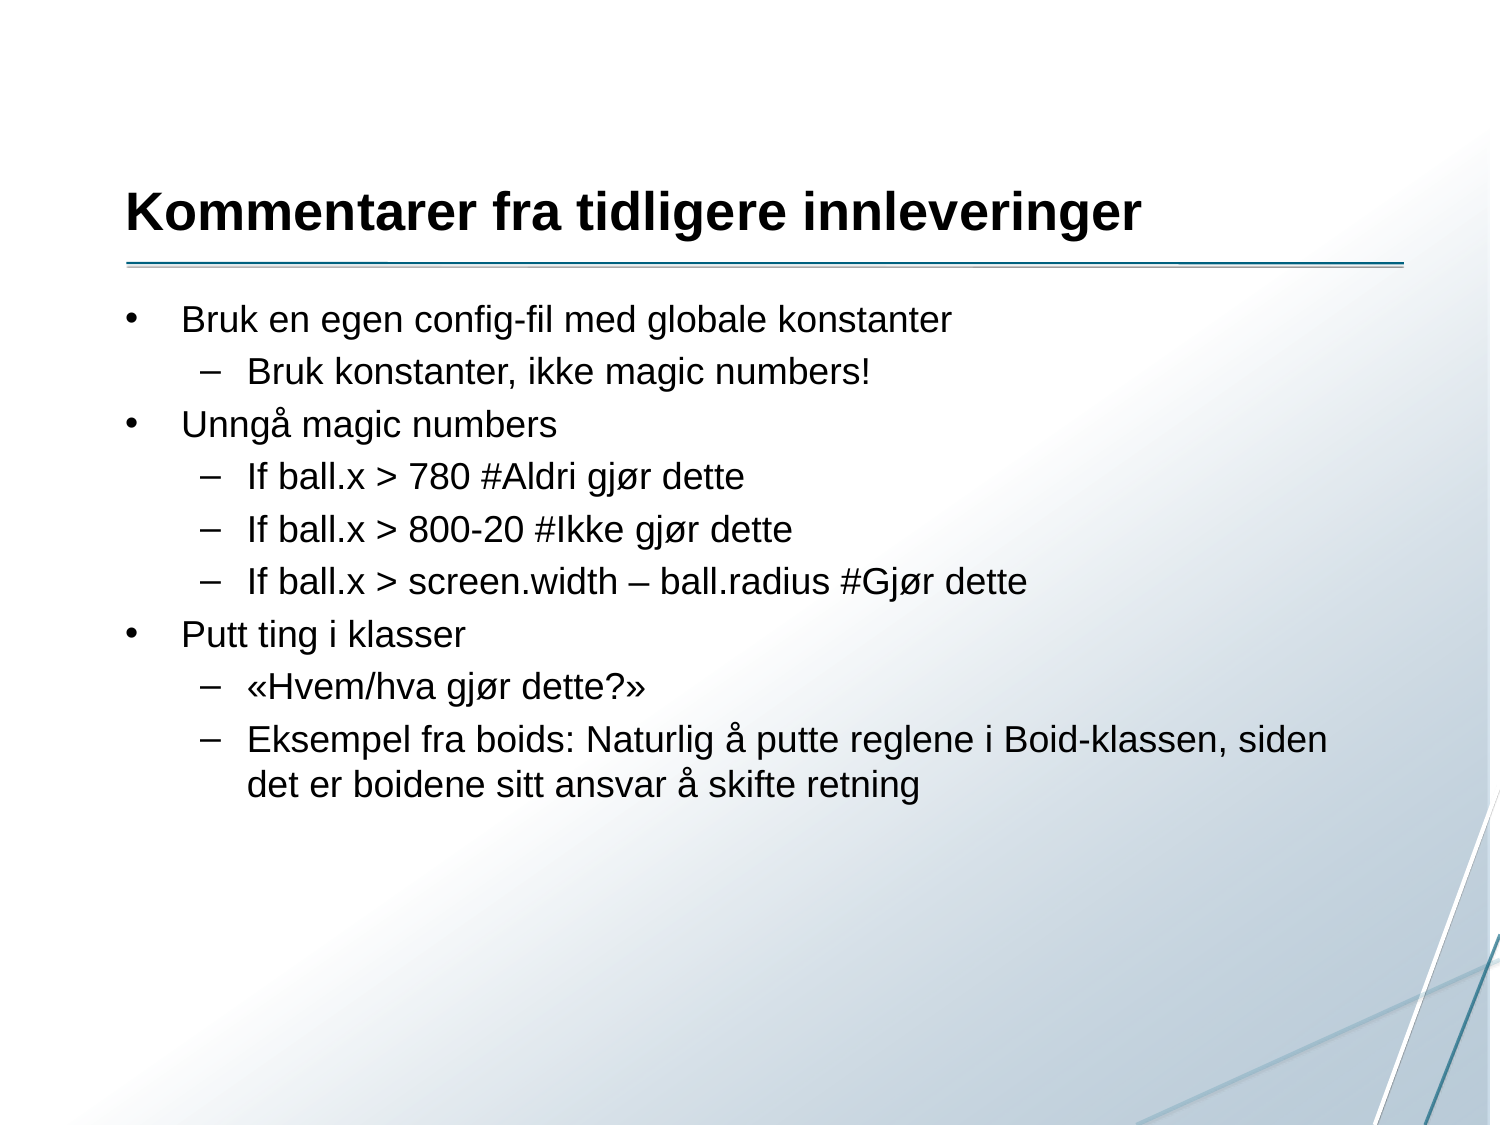

# Kommentarer fra tidligere innleveringer
Bruk en egen config-fil med globale konstanter
Bruk konstanter, ikke magic numbers!
Unngå magic numbers
If ball.x > 780 #Aldri gjør dette
If ball.x > 800-20 #Ikke gjør dette
If ball.x > screen.width – ball.radius #Gjør dette
Putt ting i klasser
«Hvem/hva gjør dette?»
Eksempel fra boids: Naturlig å putte reglene i Boid-klassen, siden det er boidene sitt ansvar å skifte retning